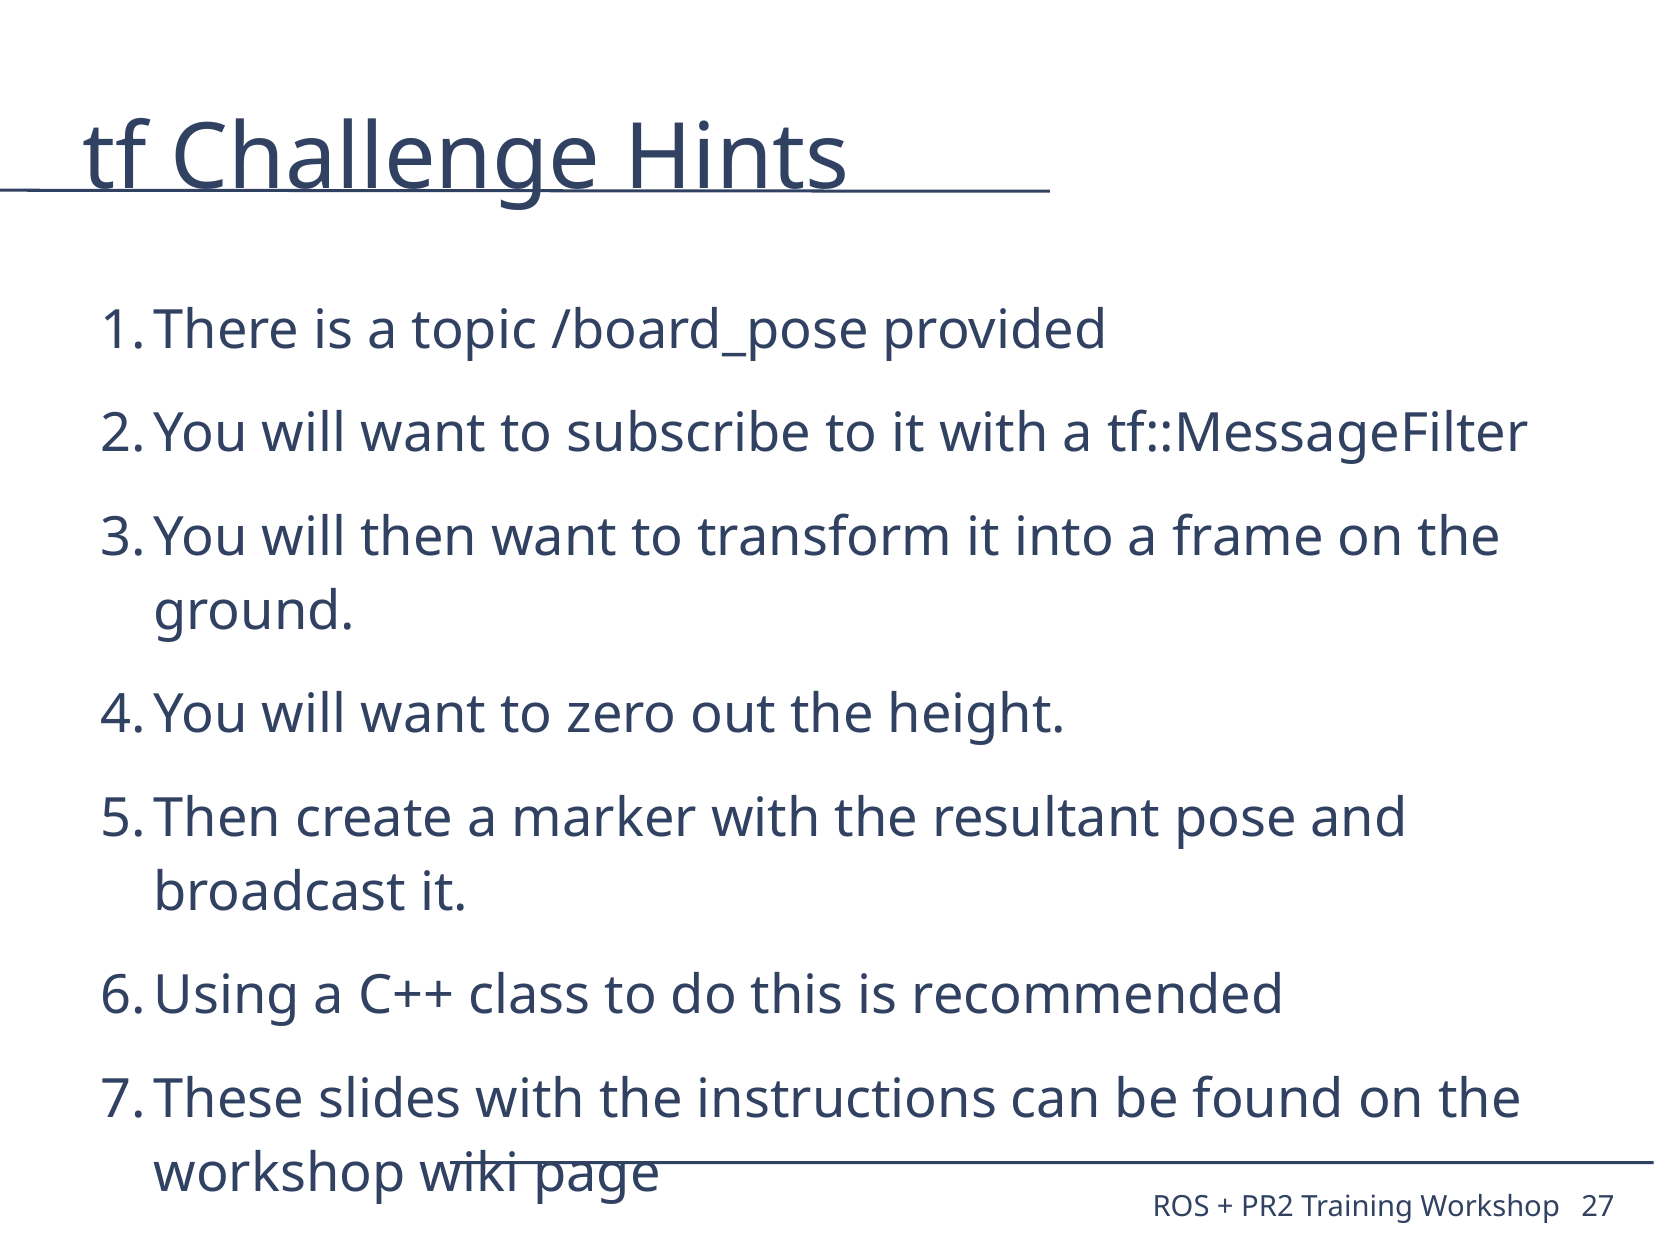

# tf Challenge Hints
There is a topic /board_pose provided
You will want to subscribe to it with a tf::MessageFilter
You will then want to transform it into a frame on the ground.
You will want to zero out the height.
Then create a marker with the resultant pose and broadcast it.
Using a C++ class to do this is recommended
These slides with the instructions can be found on the workshop wiki page